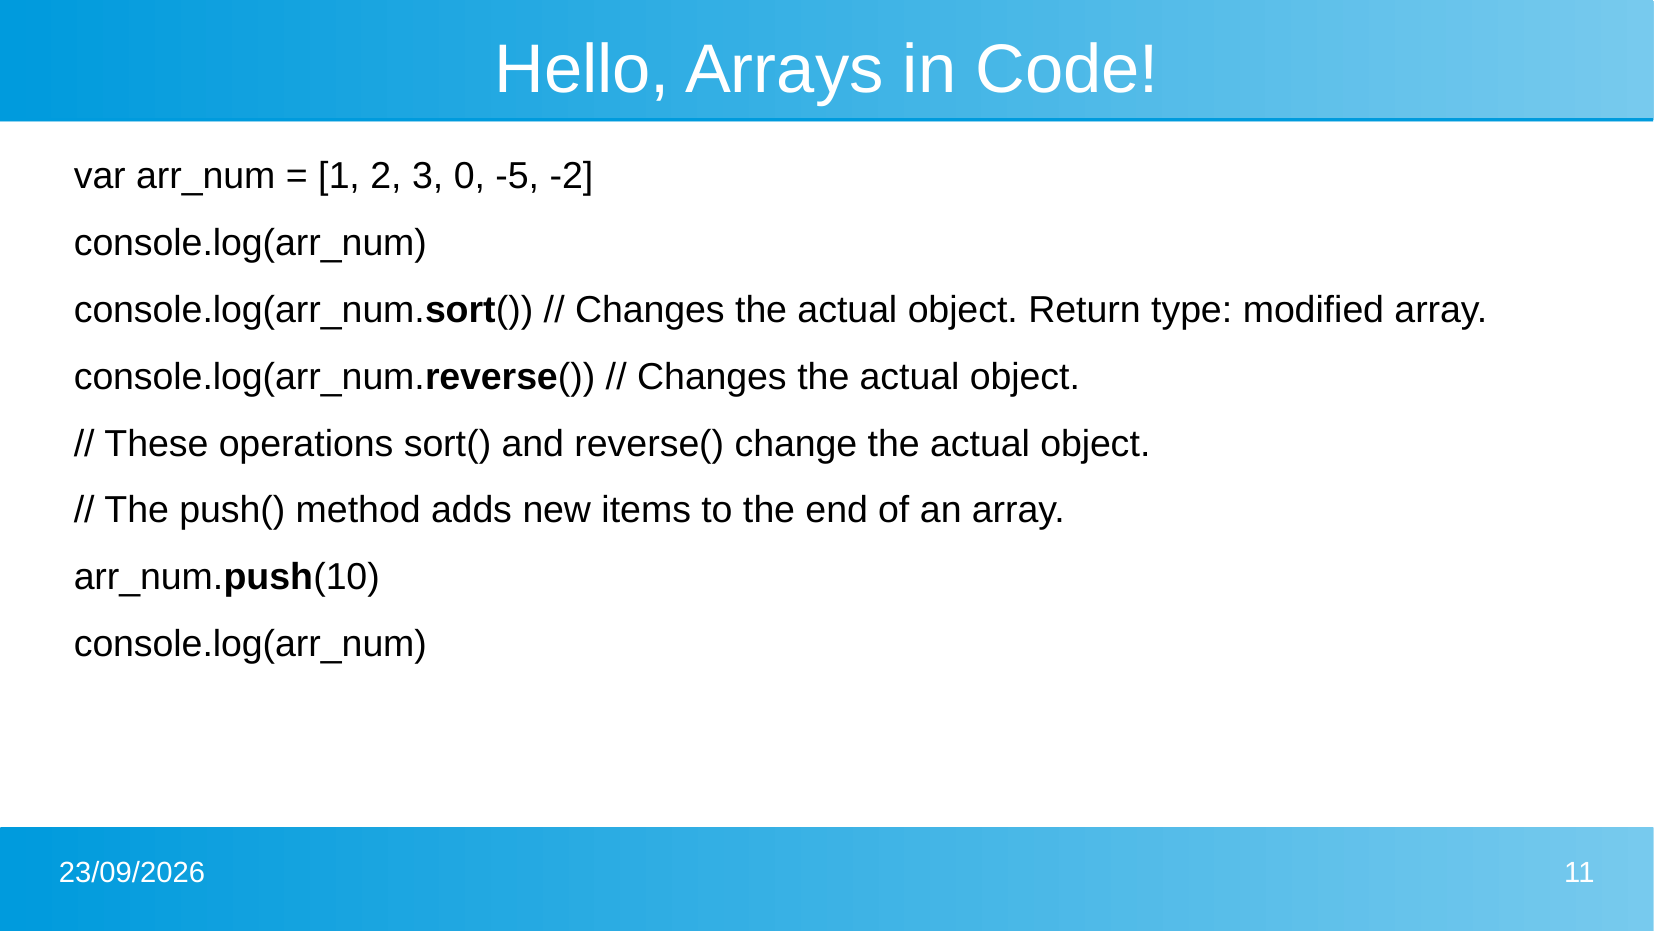

# Hello, Arrays in Code!
var arr_num = [1, 2, 3, 0, -5, -2]
console.log(arr_num)
console.log(arr_num.sort()) // Changes the actual object. Return type: modified array.
console.log(arr_num.reverse()) // Changes the actual object.
// These operations sort() and reverse() change the actual object.
// The push() method adds new items to the end of an array.
arr_num.push(10)
console.log(arr_num)
11